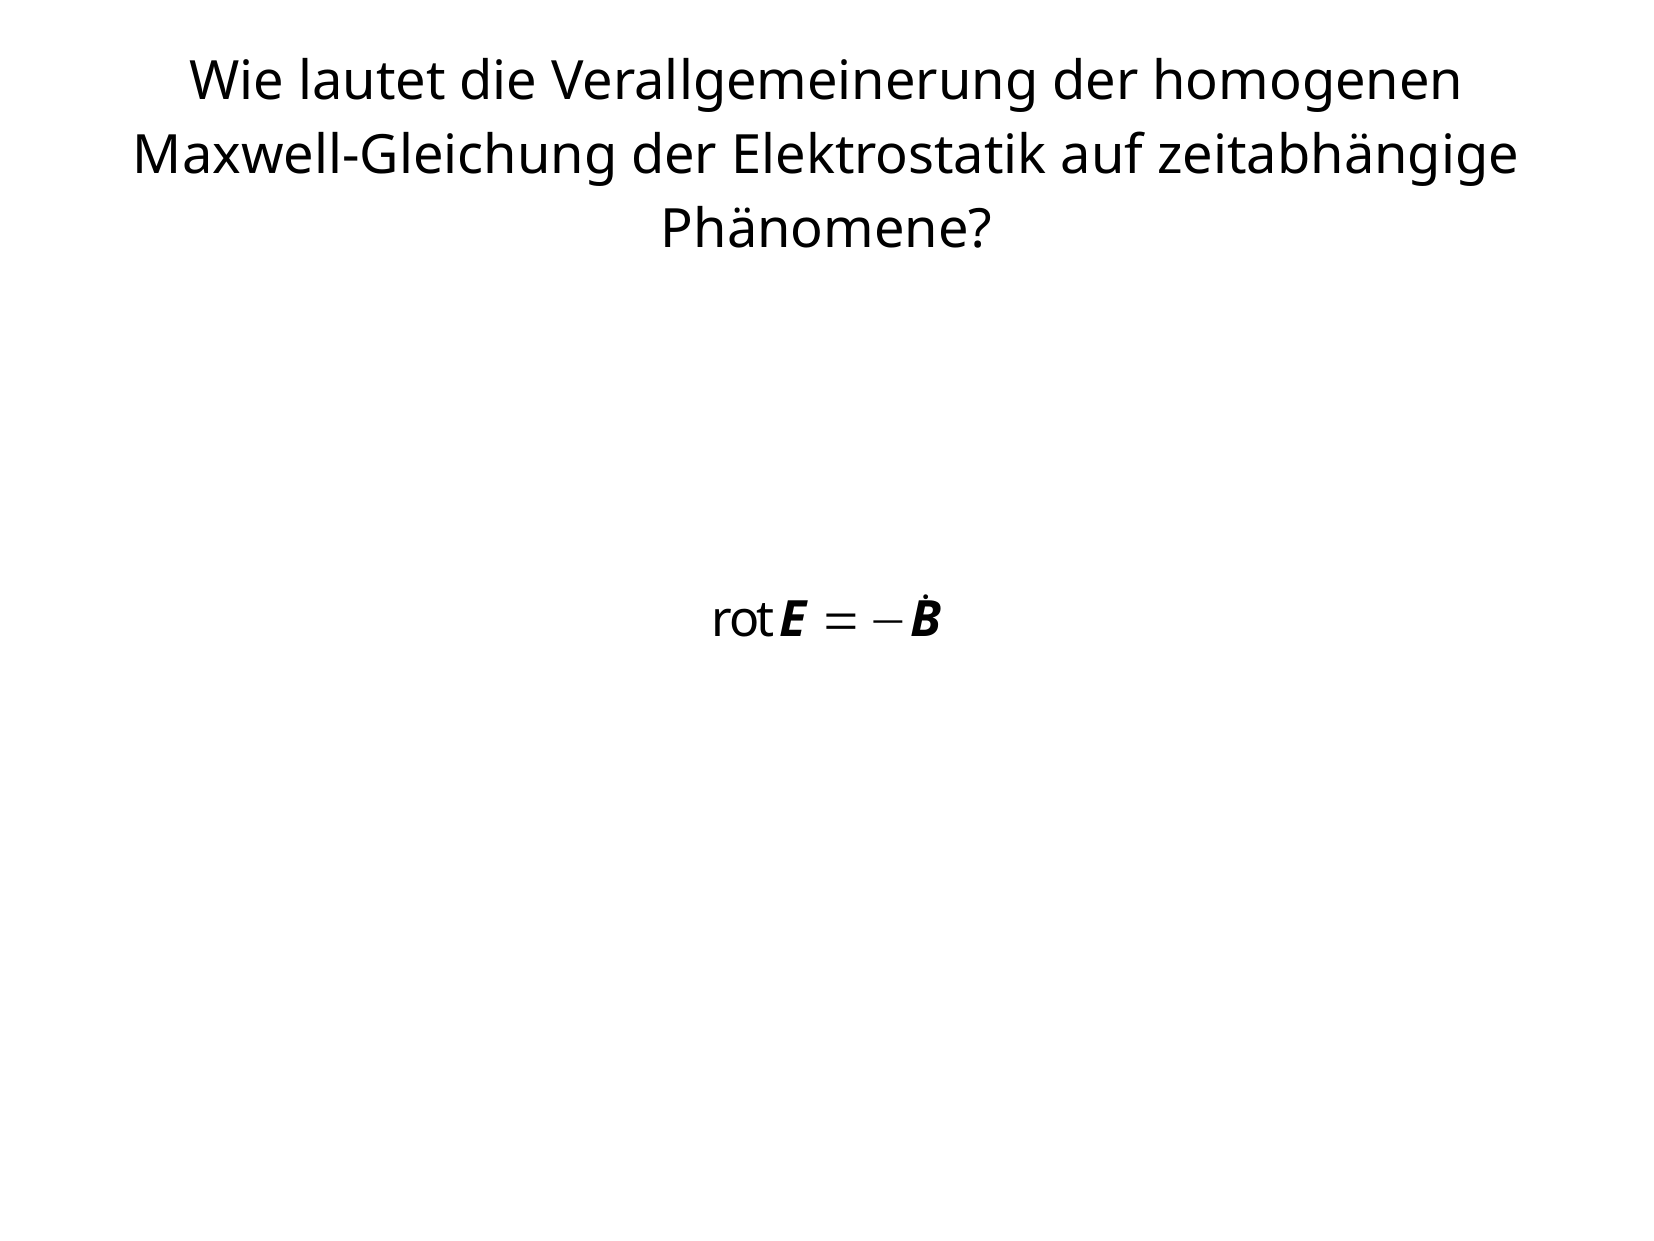

# Wie lautet die Verallgemeinerung der homogenen Maxwell-Gleichung der Elektrostatik auf zeitabhängige Phänomene?